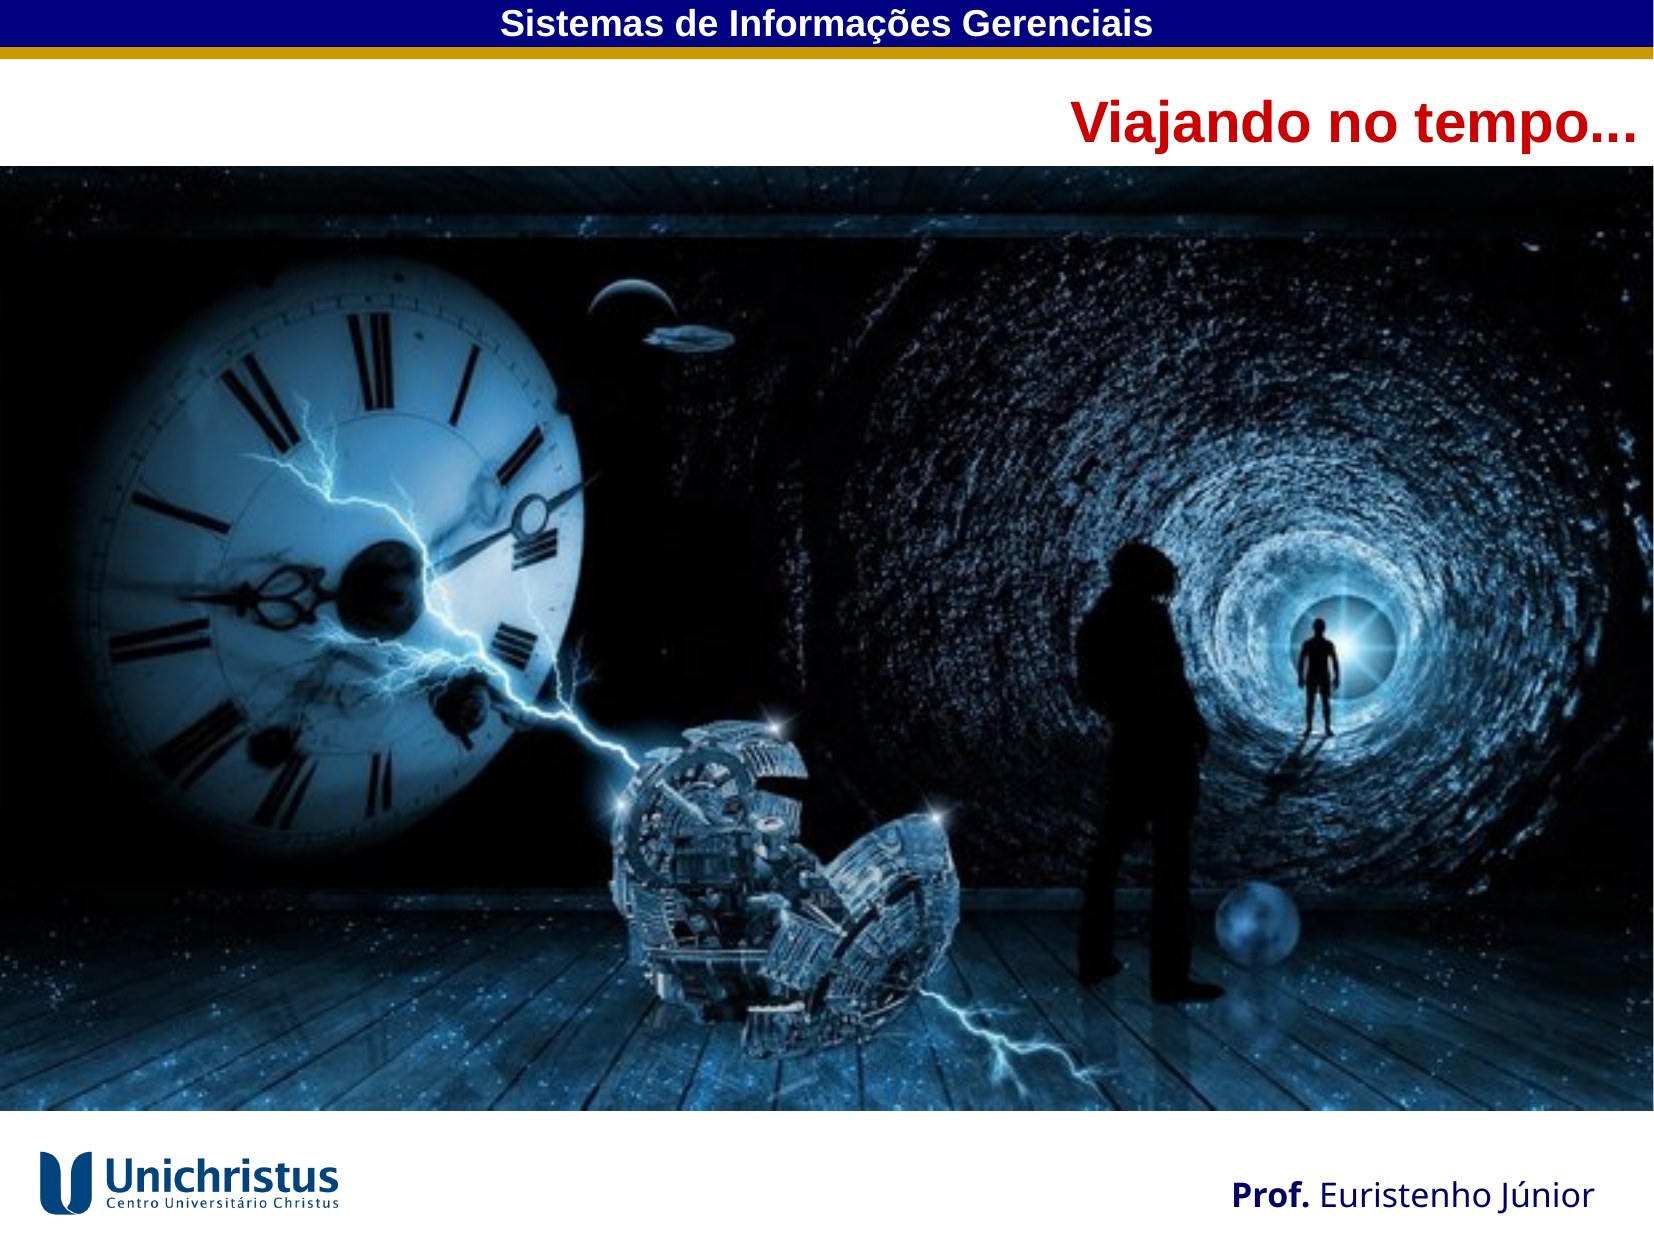

Sistemas de Informações Gerenciais
Viajando no tempo...
Prof. Euristenho Júnior